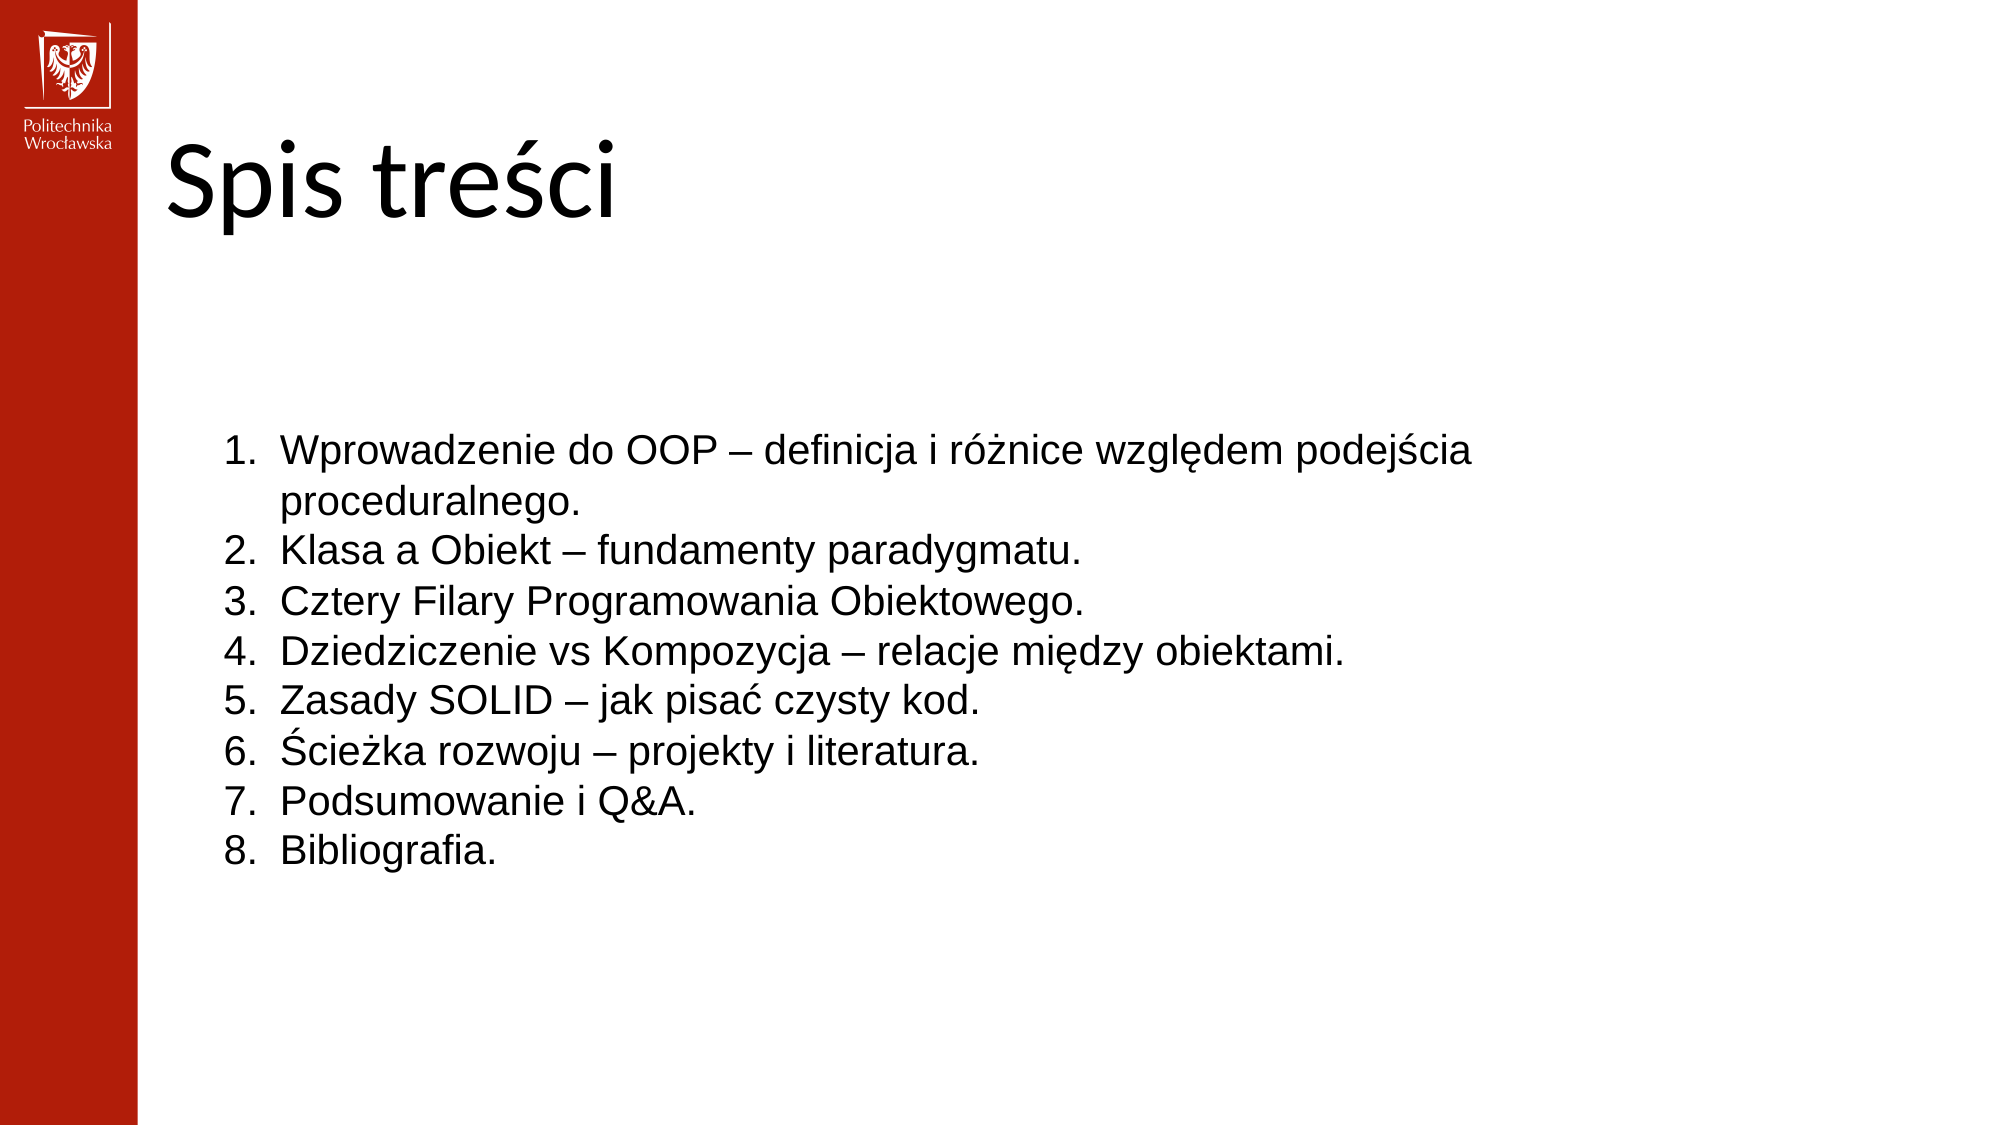

#
Spis treści
Wprowadzenie do OOP – definicja i różnice względem podejścia proceduralnego.
Klasa a Obiekt – fundamenty paradygmatu.
Cztery Filary Programowania Obiektowego.
Dziedziczenie vs Kompozycja – relacje między obiektami.
Zasady SOLID – jak pisać czysty kod.
Ścieżka rozwoju – projekty i literatura.
Podsumowanie i Q&A.
Bibliografia.